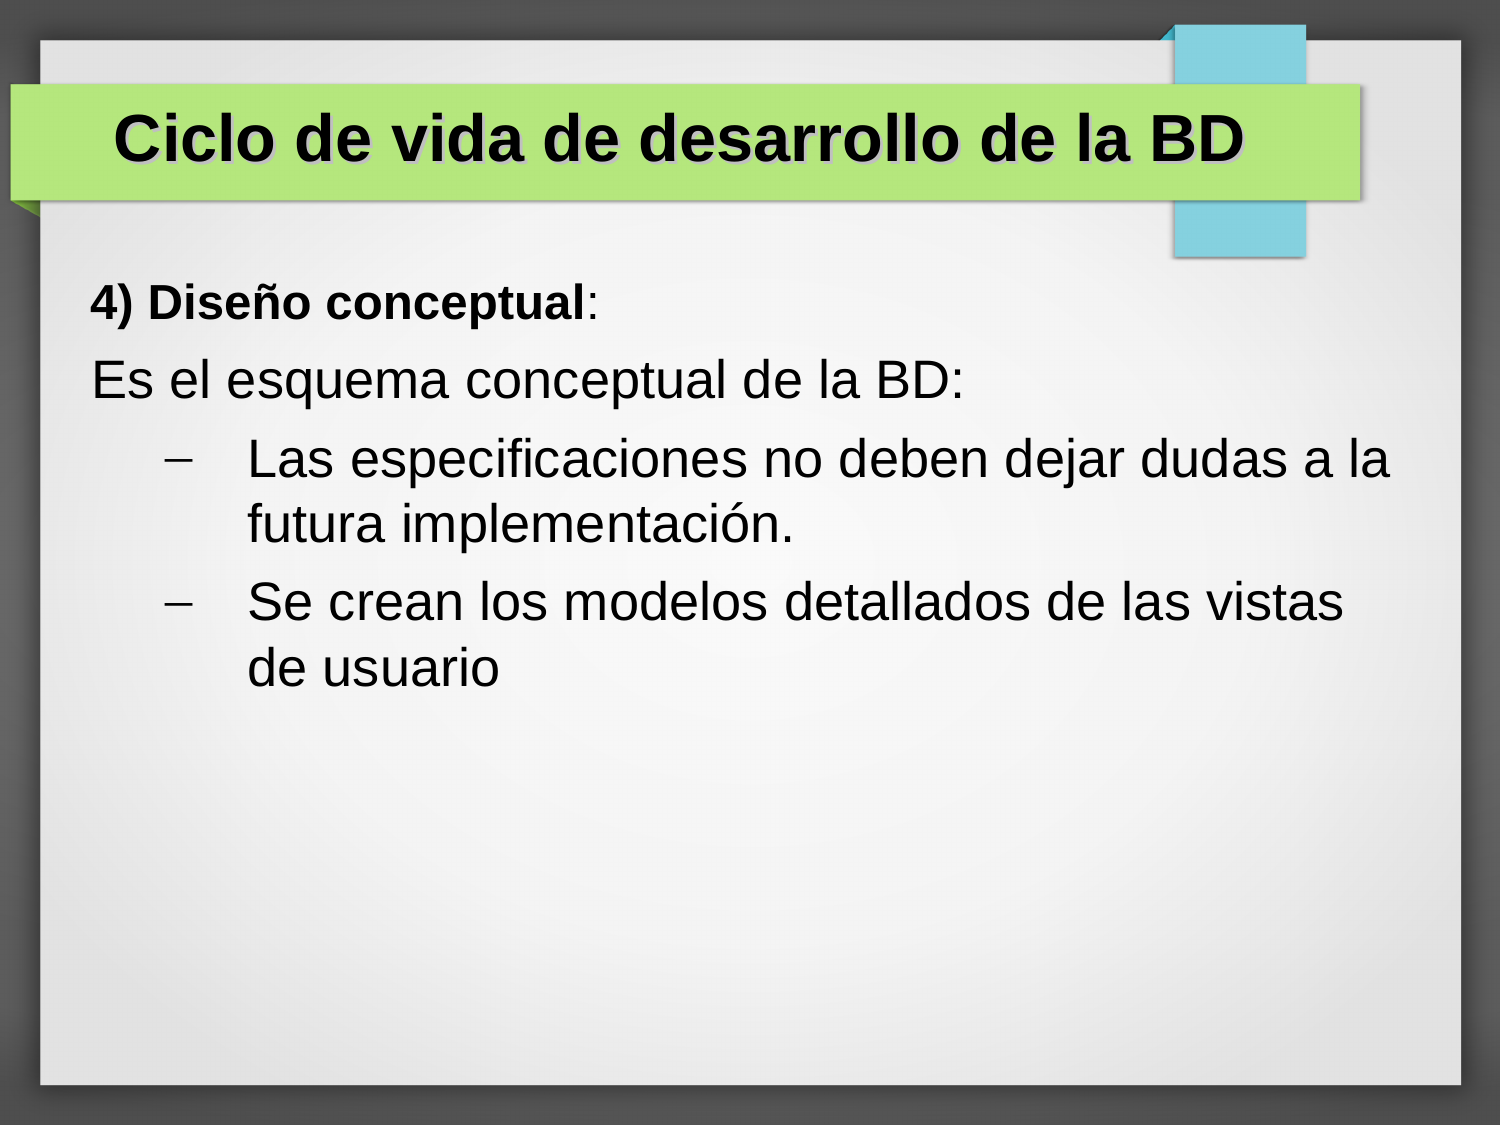

# Ciclo de vida de desarrollo de la BD
4) Diseño conceptual:
Es el esquema conceptual de la BD:
Las especificaciones no deben dejar dudas a la futura implementación.
Se crean los modelos detallados de las vistas de usuario